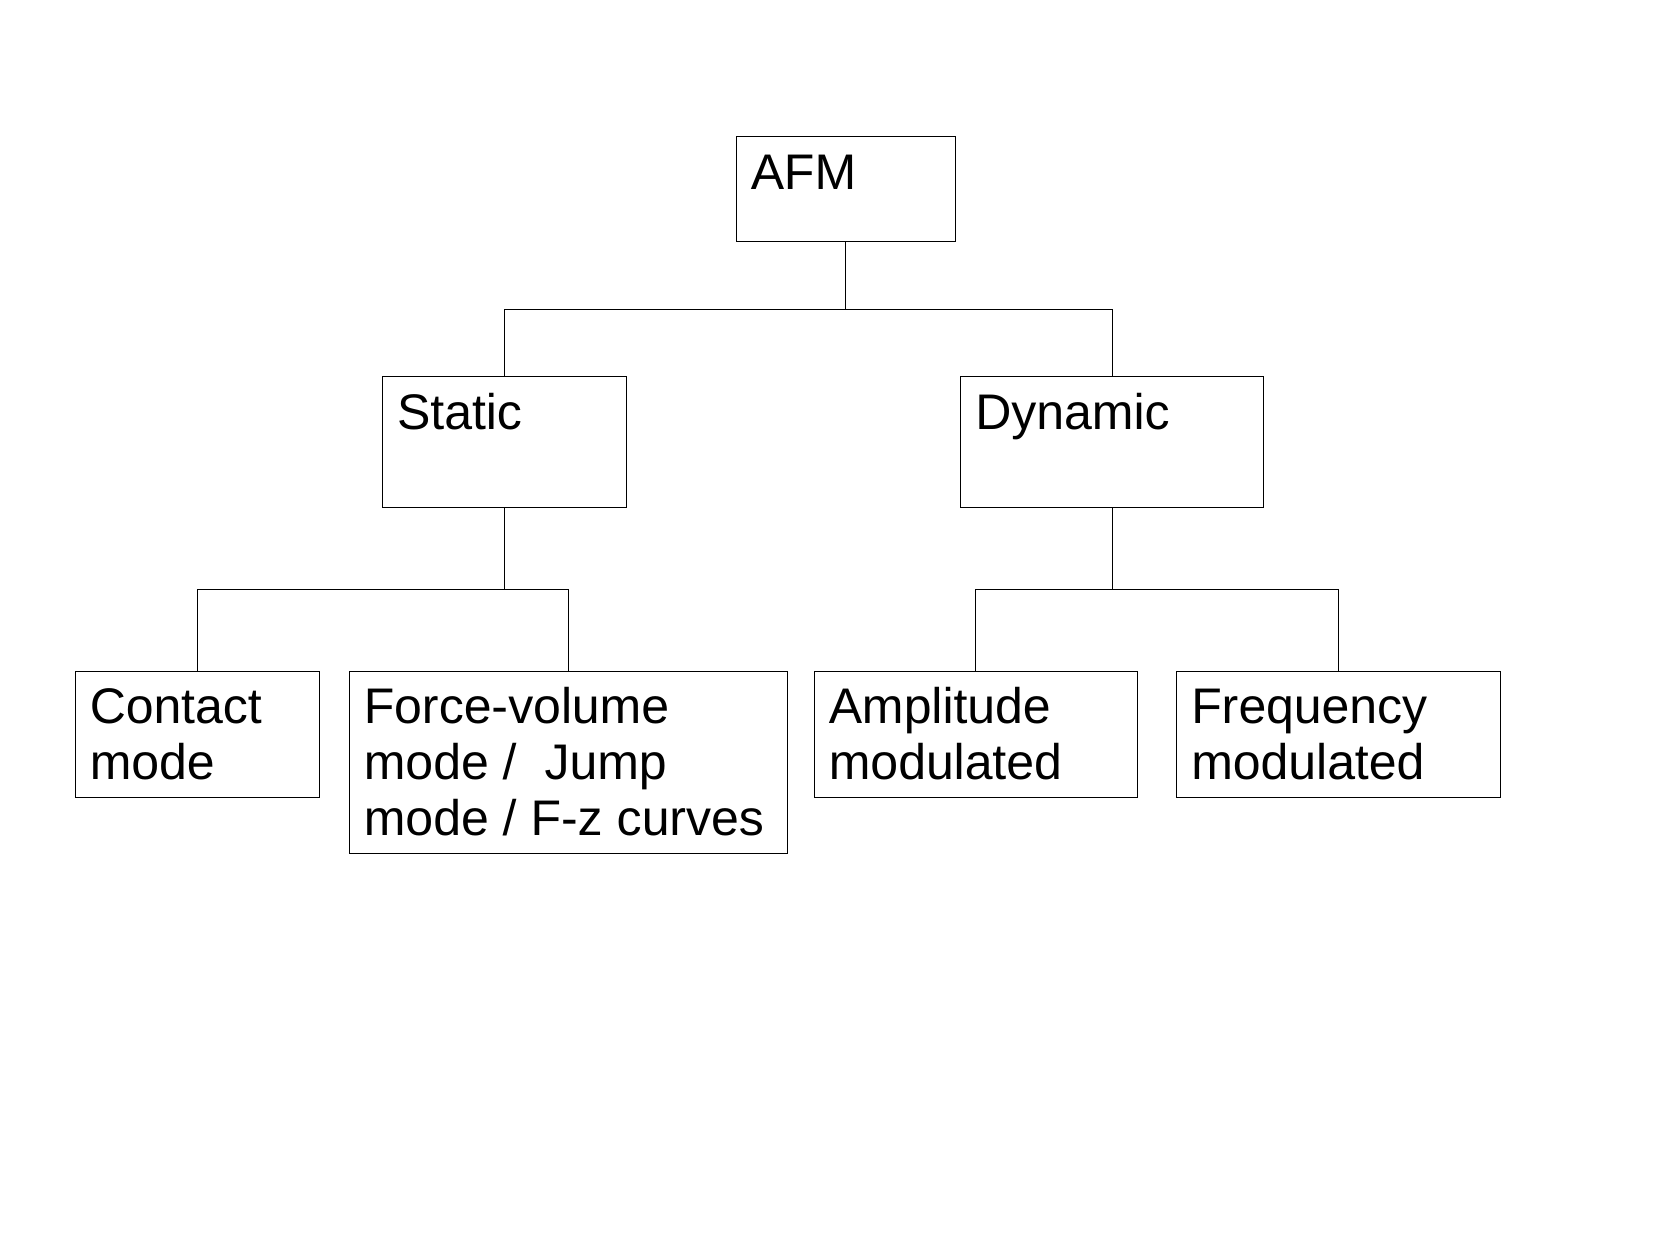

AFM
Static
Dynamic
Force-volume mode / Jump mode / F-z curves
Amplitude modulated
Contact mode
Frequency modulated